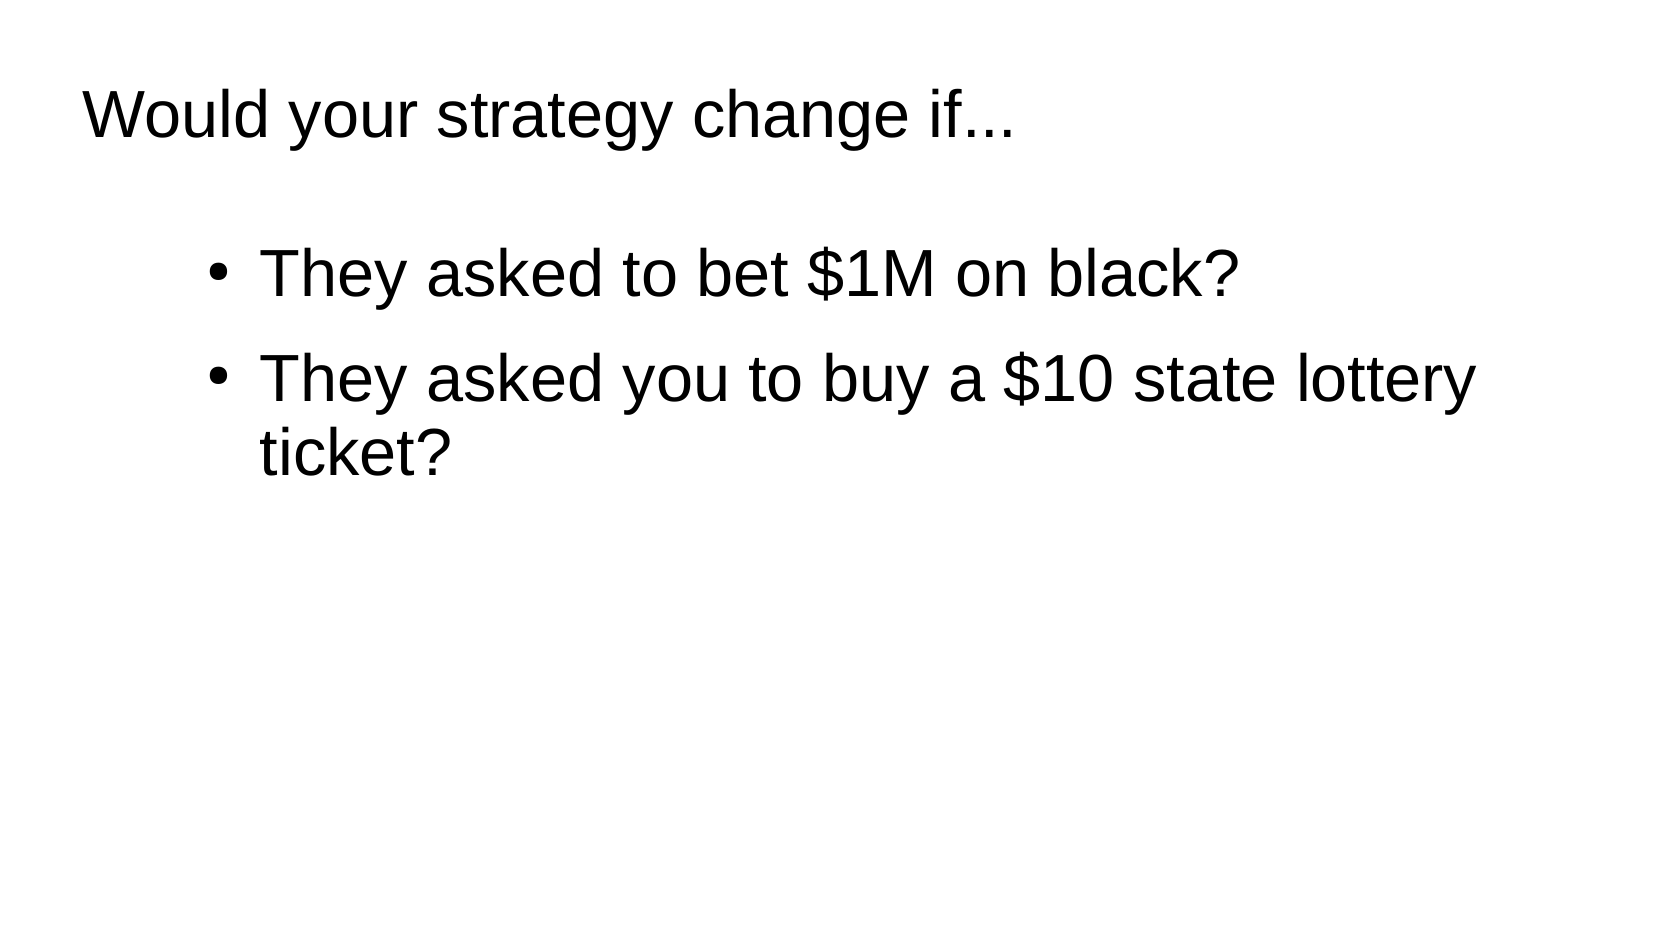

# Would your strategy change if...
They asked to bet $1M on black?
They asked you to buy a $10 state lottery ticket?